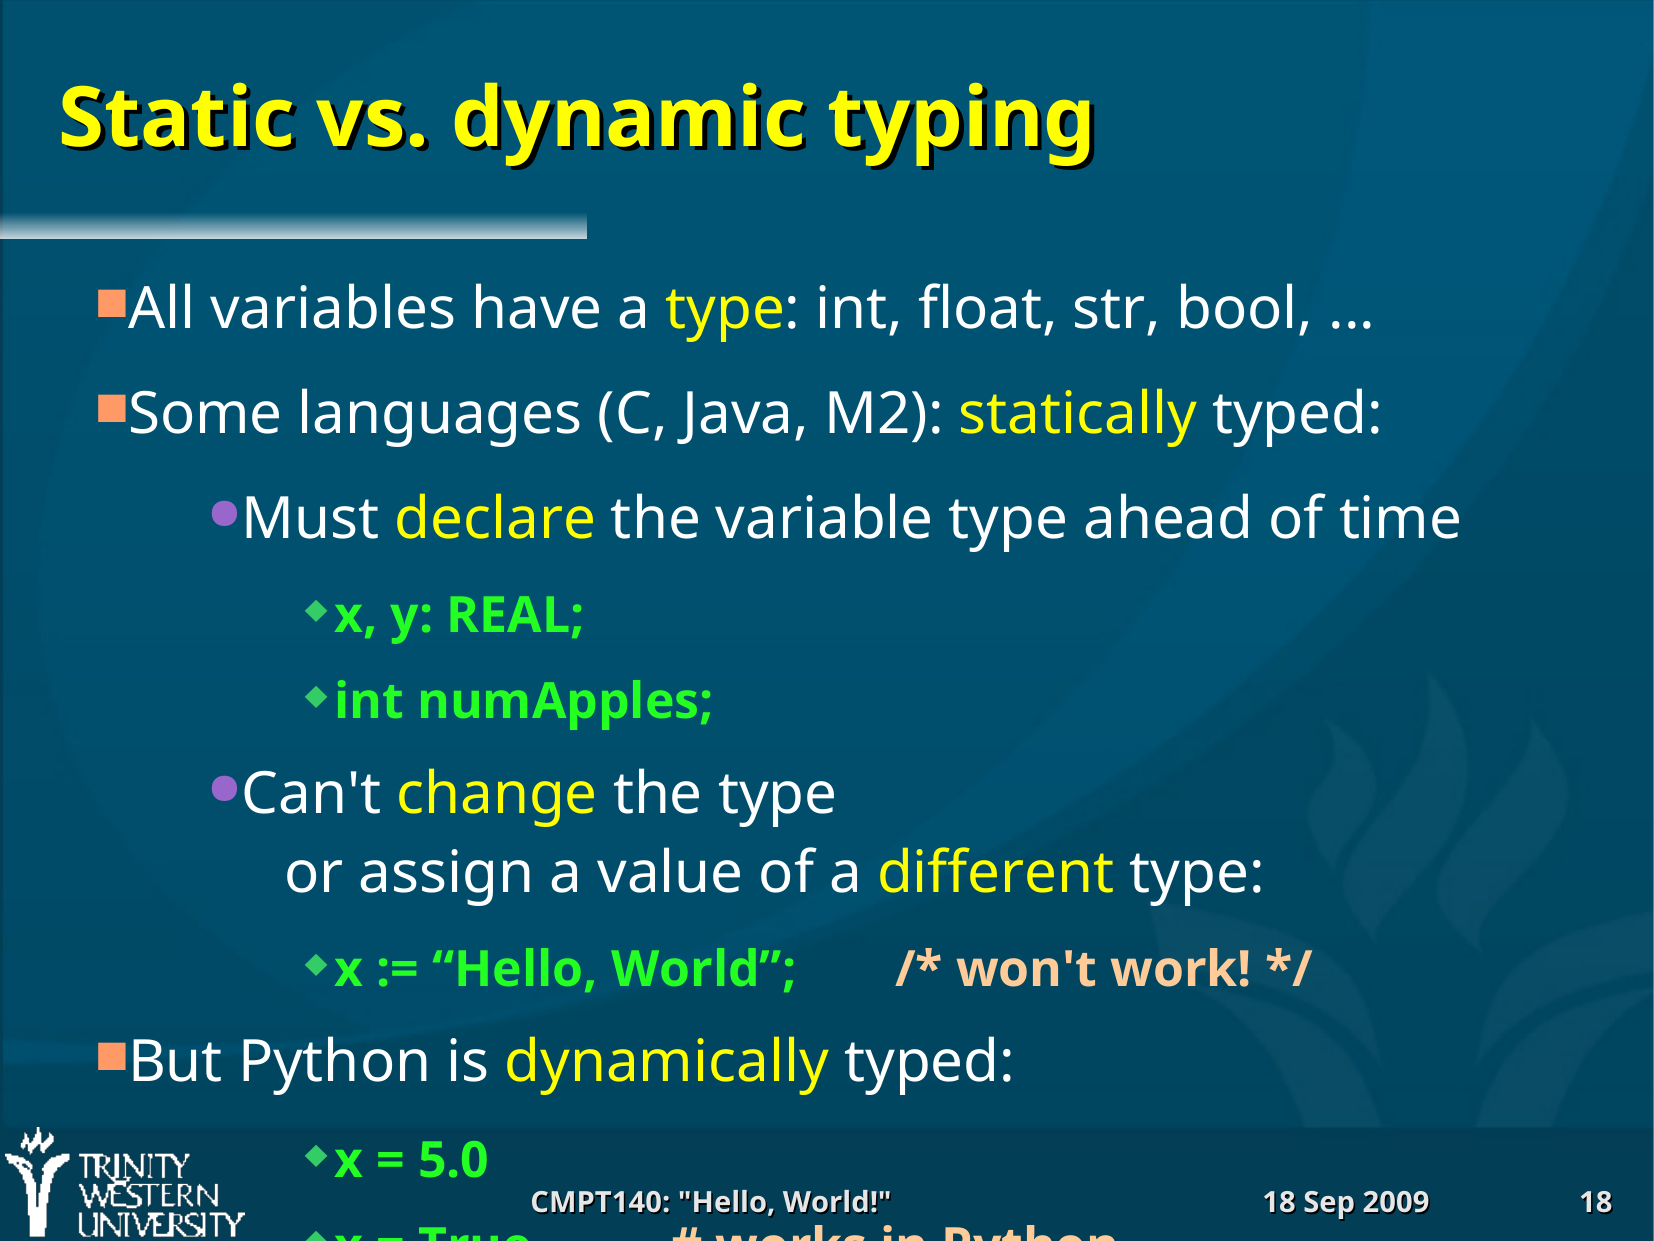

# Static vs. dynamic typing
All variables have a type: int, float, str, bool, ...
Some languages (C, Java, M2): statically typed:
Must declare the variable type ahead of time
x, y: REAL;
int numApples;
Can't change the type
or assign a value of a different type:
x := “Hello, World”;		/* won't work! */
But Python is dynamically typed:
x = 5.0
x = True		# works in Python
CMPT140: "Hello, World!"
18 Sep 2009
18